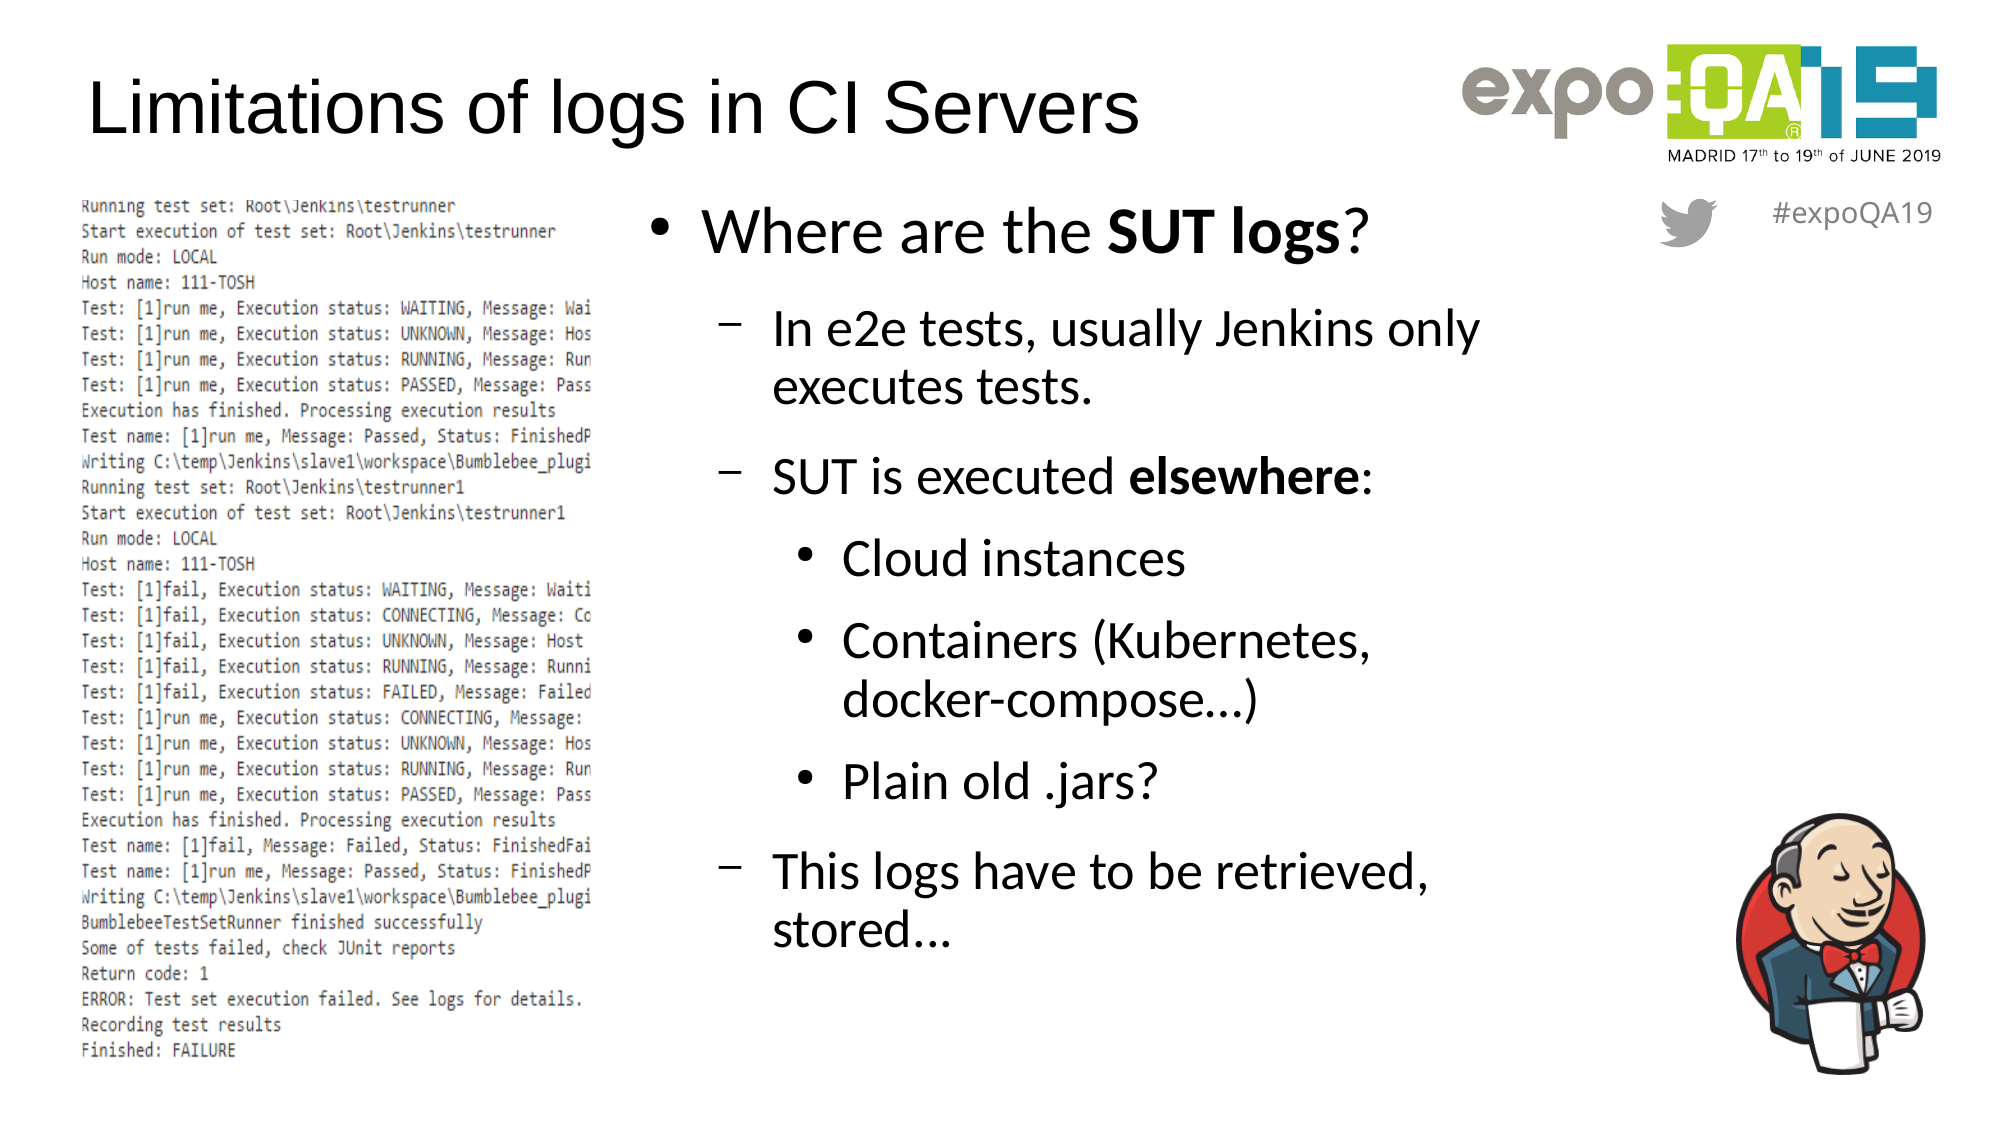

# Limitations of logs in CI Servers
Where are the SUT logs?
In e2e tests, usually Jenkins only executes tests.
SUT is executed elsewhere:
Cloud instances
Containers (Kubernetes, docker-compose…)
Plain old .jars?
This logs have to be retrieved, stored...